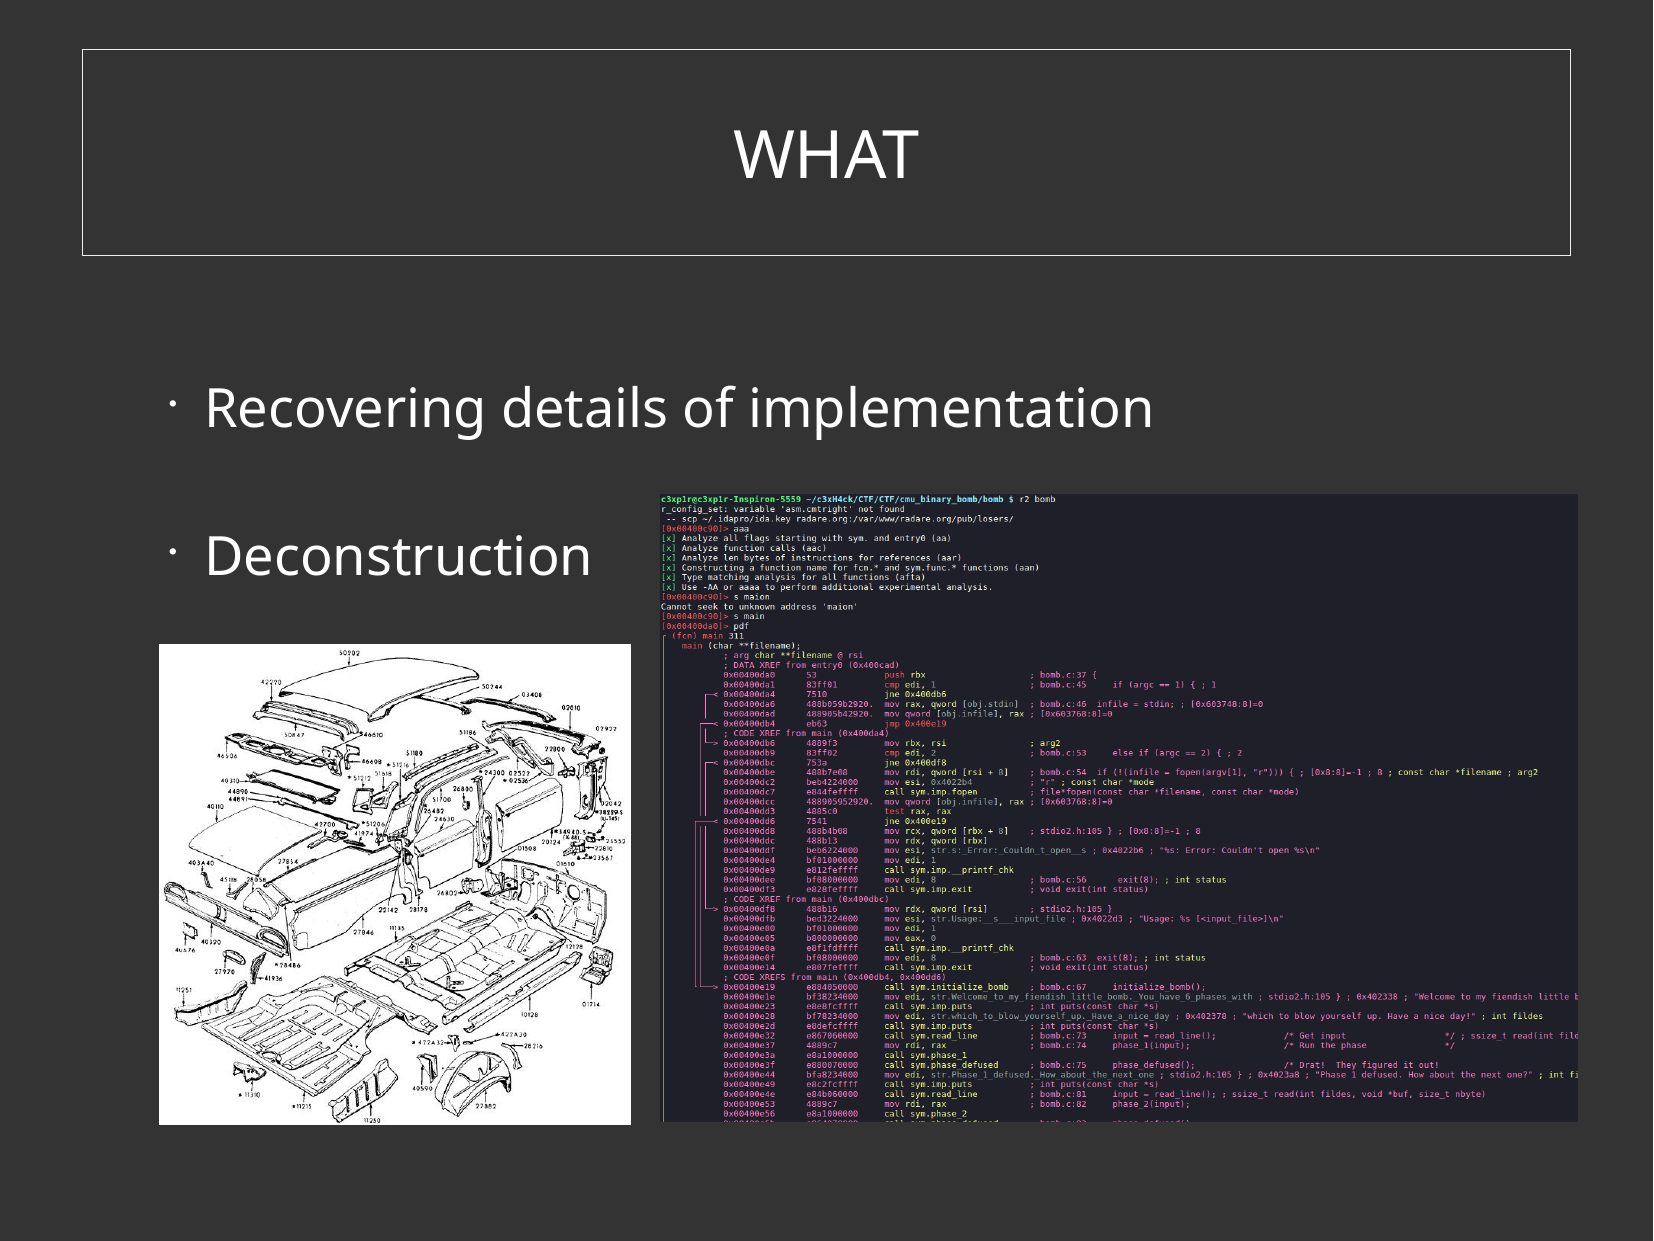

# WHAT
Recovering details of implementation
Deconstruction